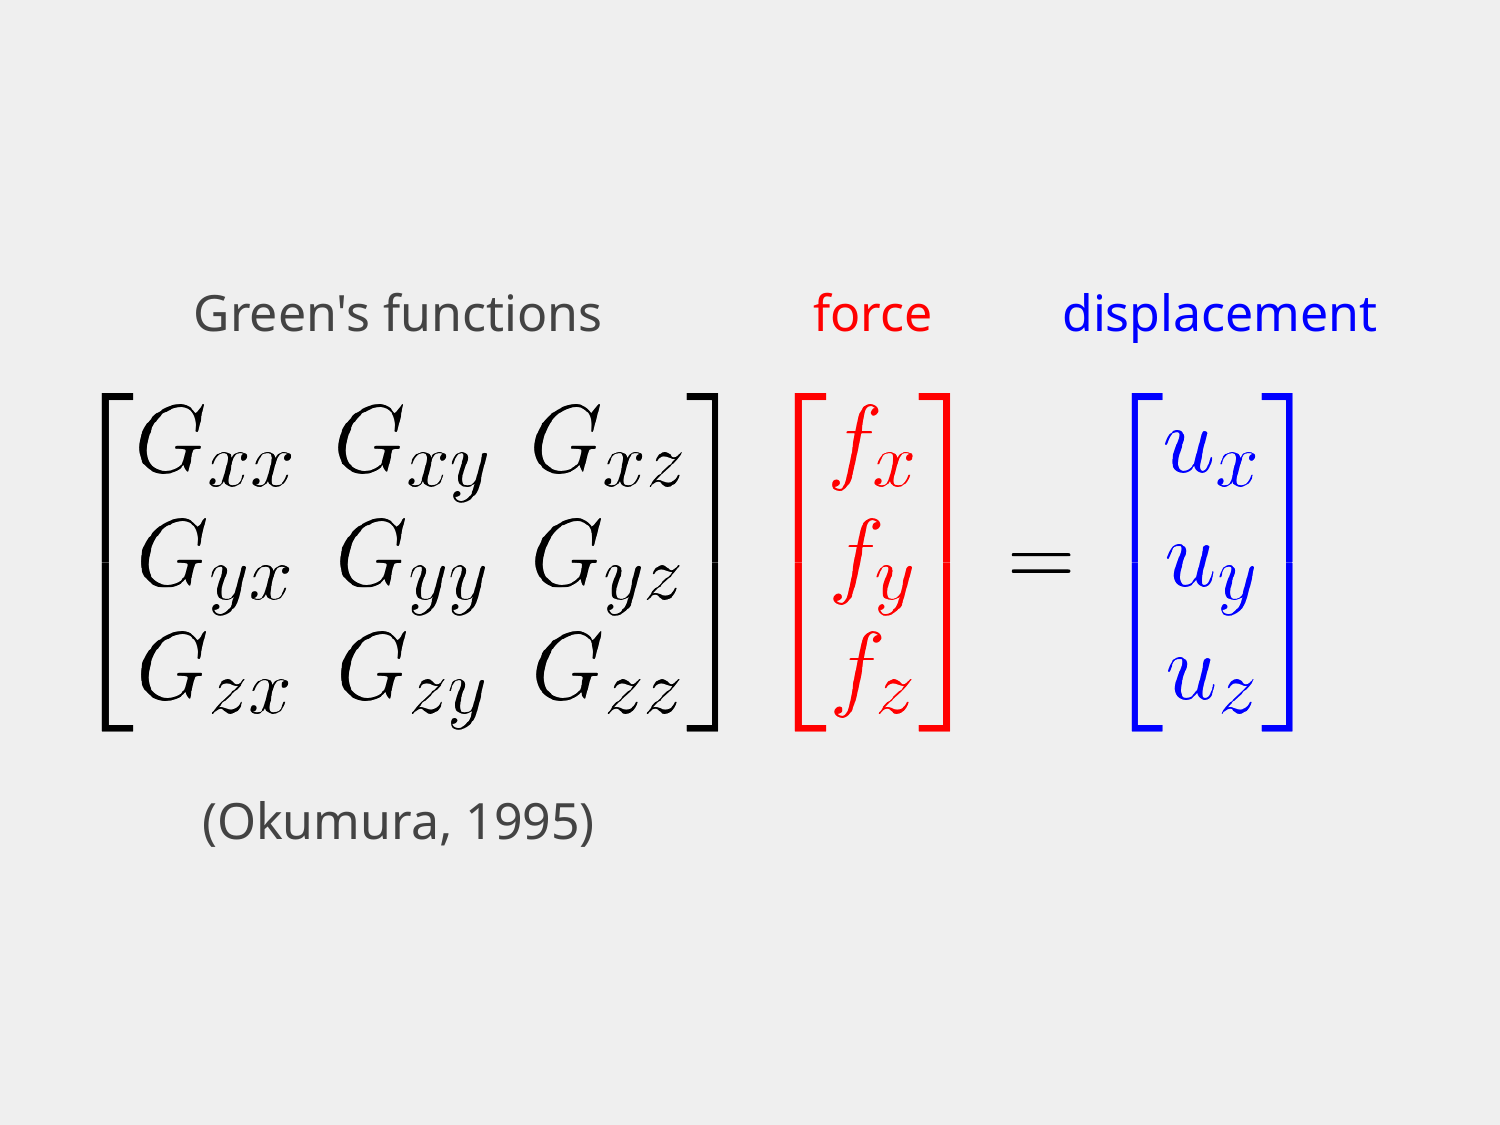

# Green's functions
force
displacement
(Okumura, 1995)